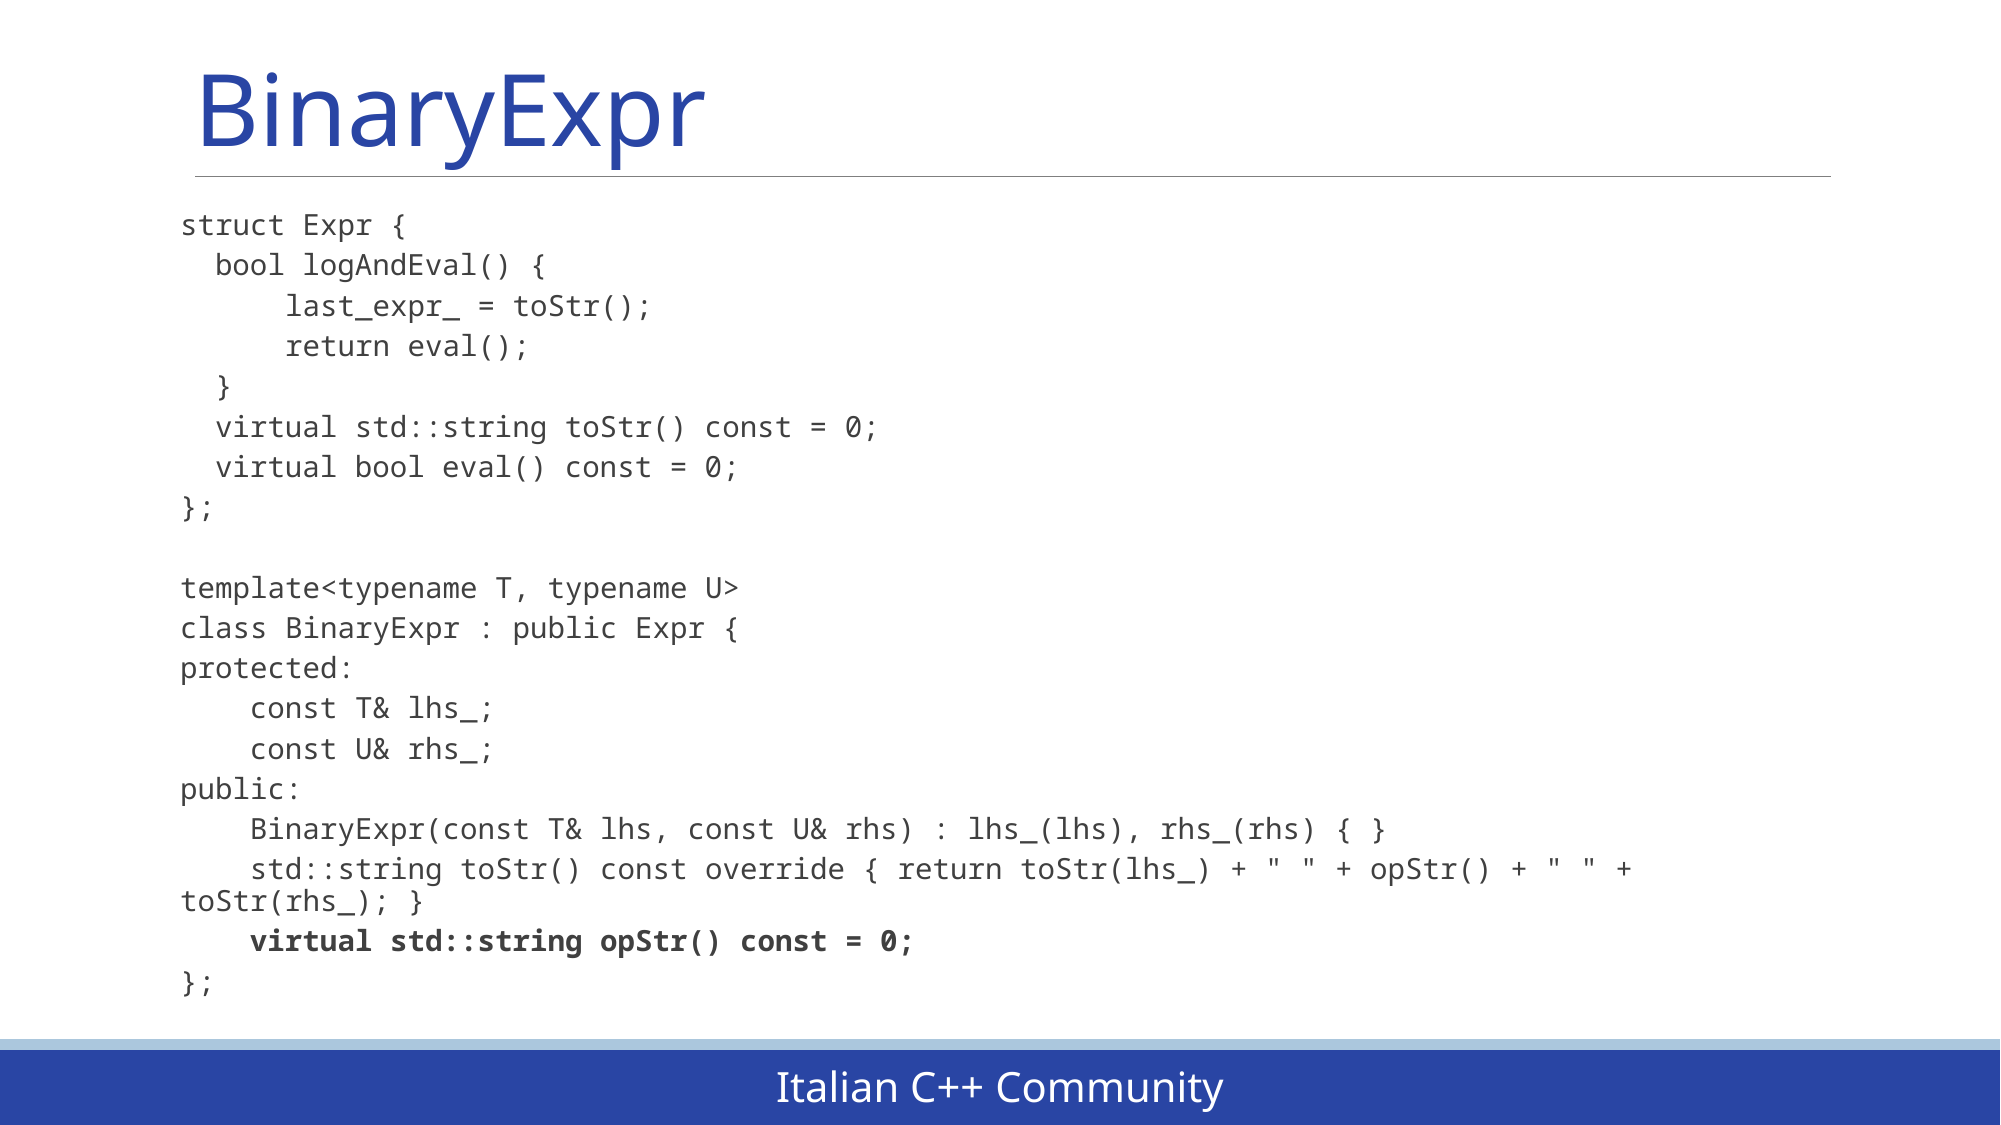

# BinaryExpr
struct Expr {
 bool logAndEval() {
 last_expr_ = toStr();
 return eval();
 }
 virtual std::string toStr() const = 0;
 virtual bool eval() const = 0;
};
template<typename T, typename U>
class BinaryExpr : public Expr {
protected:
 const T& lhs_;
 const U& rhs_;
public:
 BinaryExpr(const T& lhs, const U& rhs) : lhs_(lhs), rhs_(rhs) { }
 std::string toStr() const override { return toStr(lhs_) + " " + opStr() + " " + toStr(rhs_); }
 virtual std::string opStr() const = 0;
};